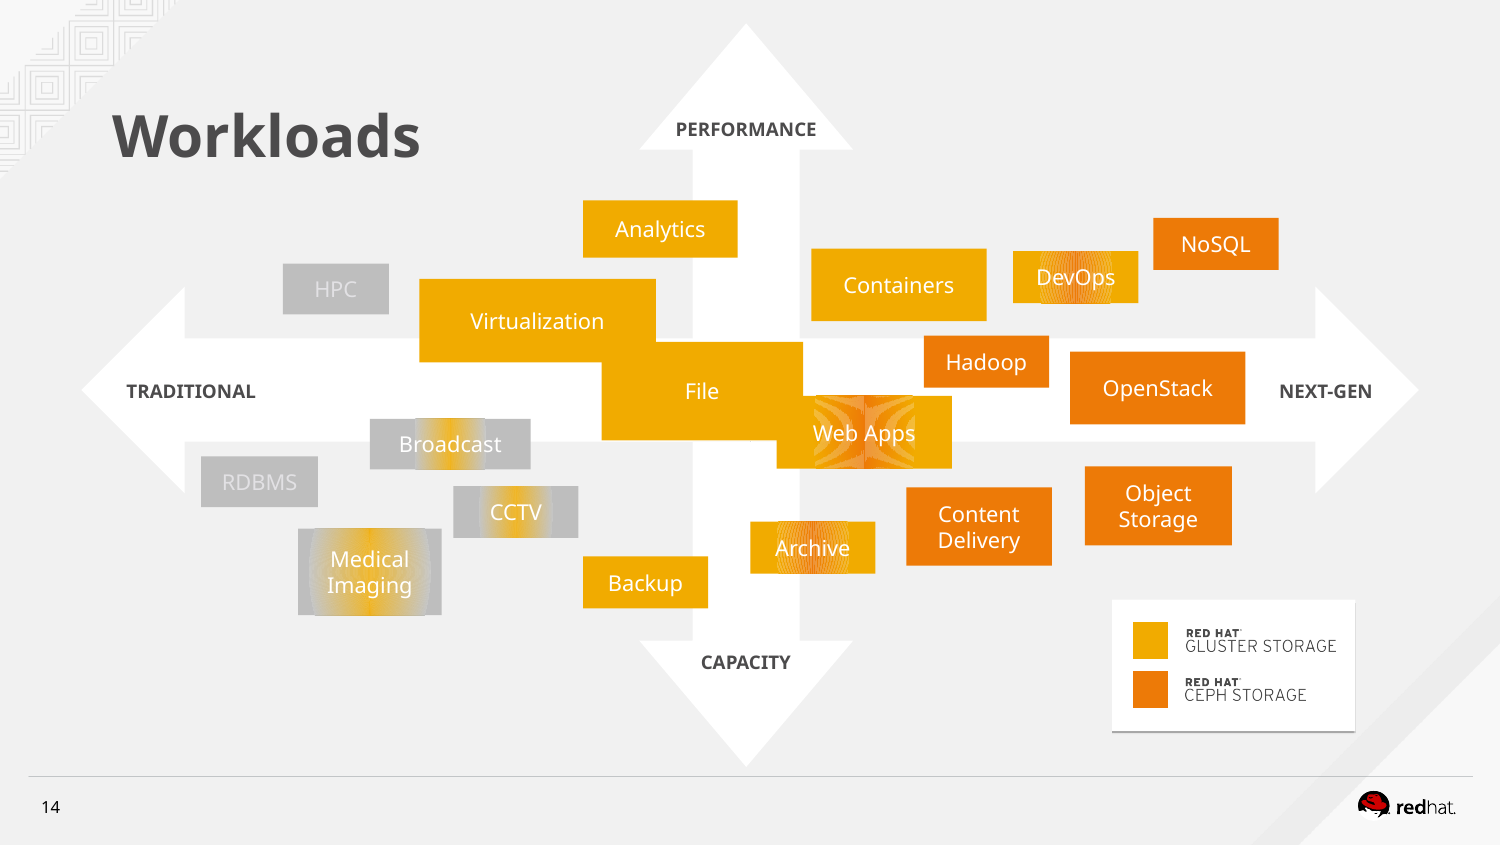

# Workloads
PERFORMANCE
TRADITIONAL
NEXT-GEN
CAPACITY
Analytics
NoSQL
Containers
DevOps
HPC
Virtualization
Hadoop
File
OpenStack
Web Apps
Broadcast
RDBMS
Object Storage
CCTV
Content Delivery
Archive
Medical Imaging
Backup